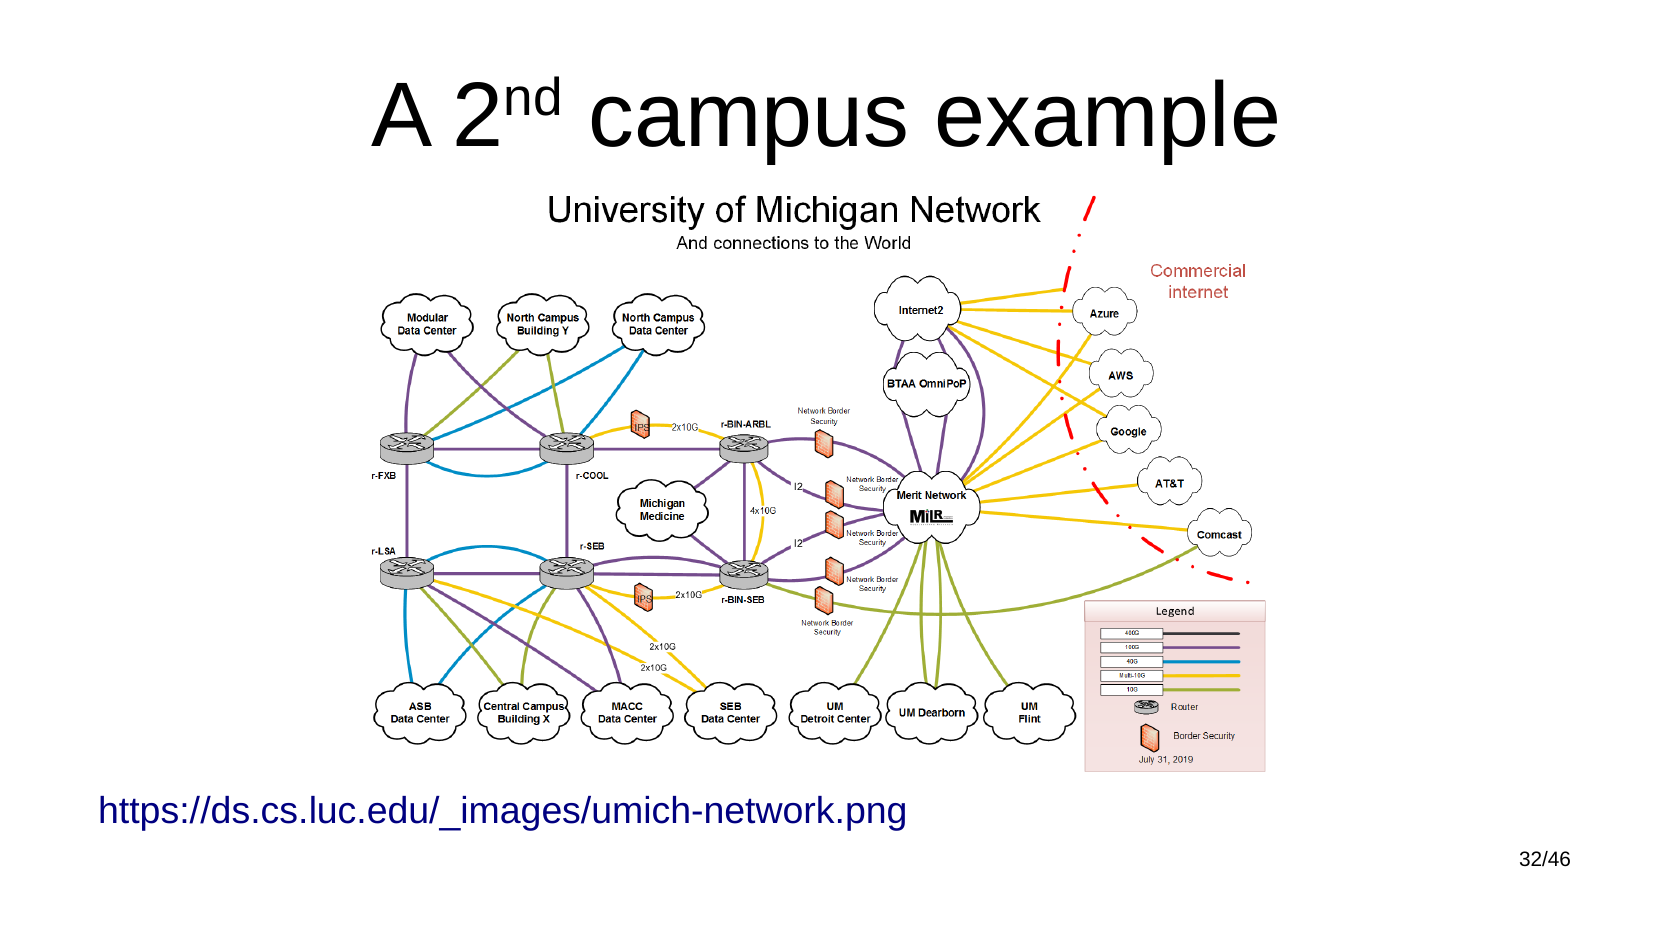

# A 2nd campus example
https://ds.cs.luc.edu/_images/umich-network.png
32